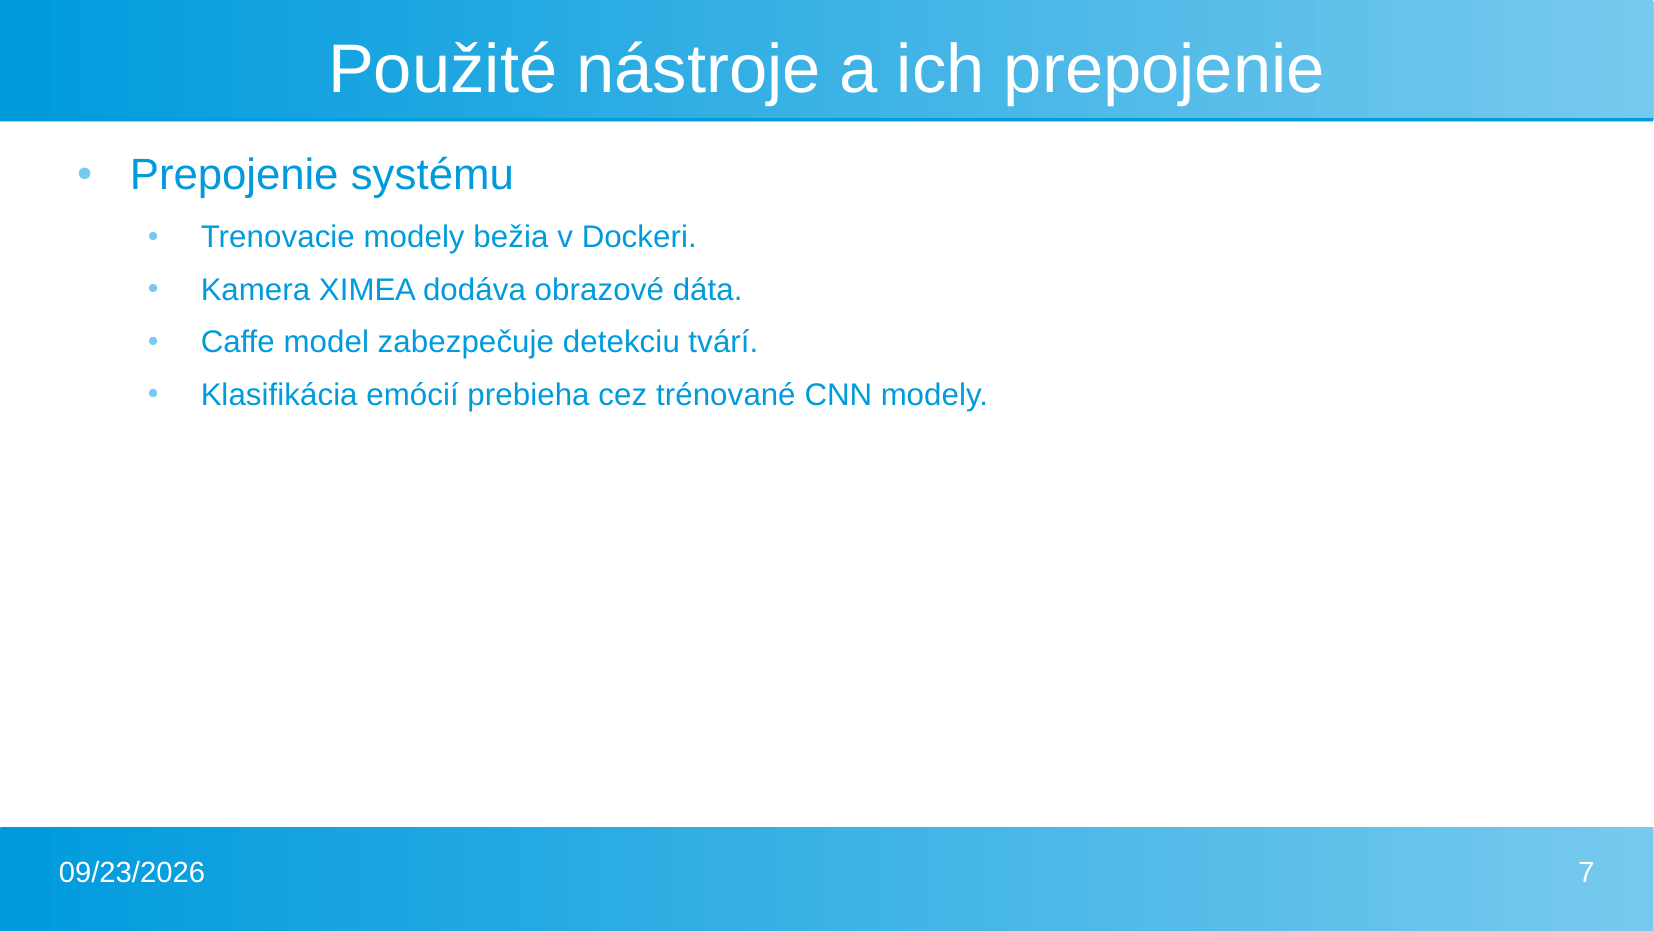

# Použité nástroje a ich prepojenie
Prepojenie systému
Trenovacie modely bežia v Dockeri.
Kamera XIMEA dodáva obrazové dáta.
Caffe model zabezpečuje detekciu tvárí.
Klasifikácia emócií prebieha cez trénované CNN modely.
7